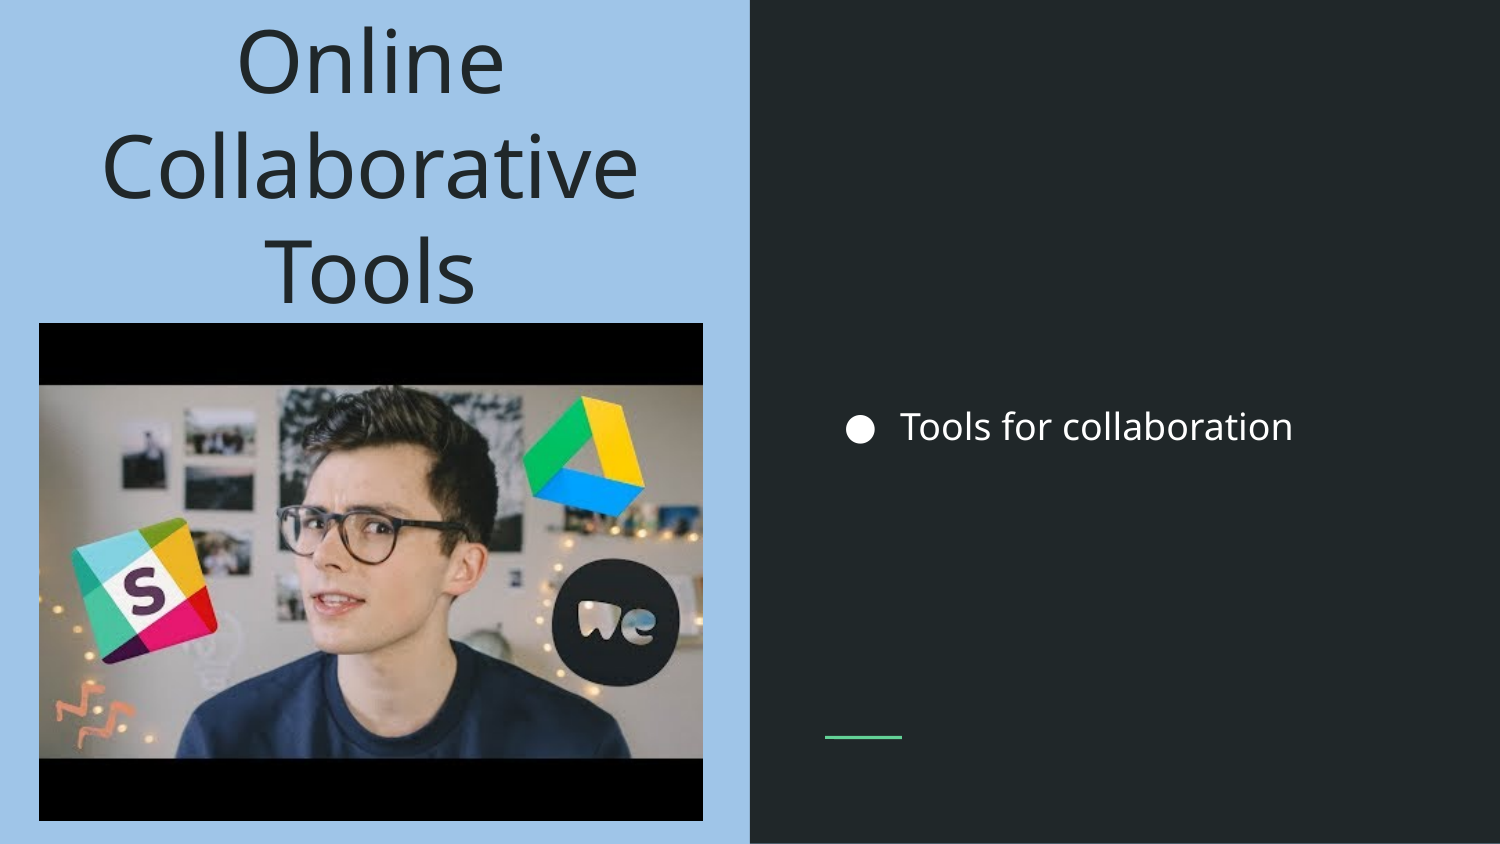

# Online Collaborative Tools
Tools for collaboration